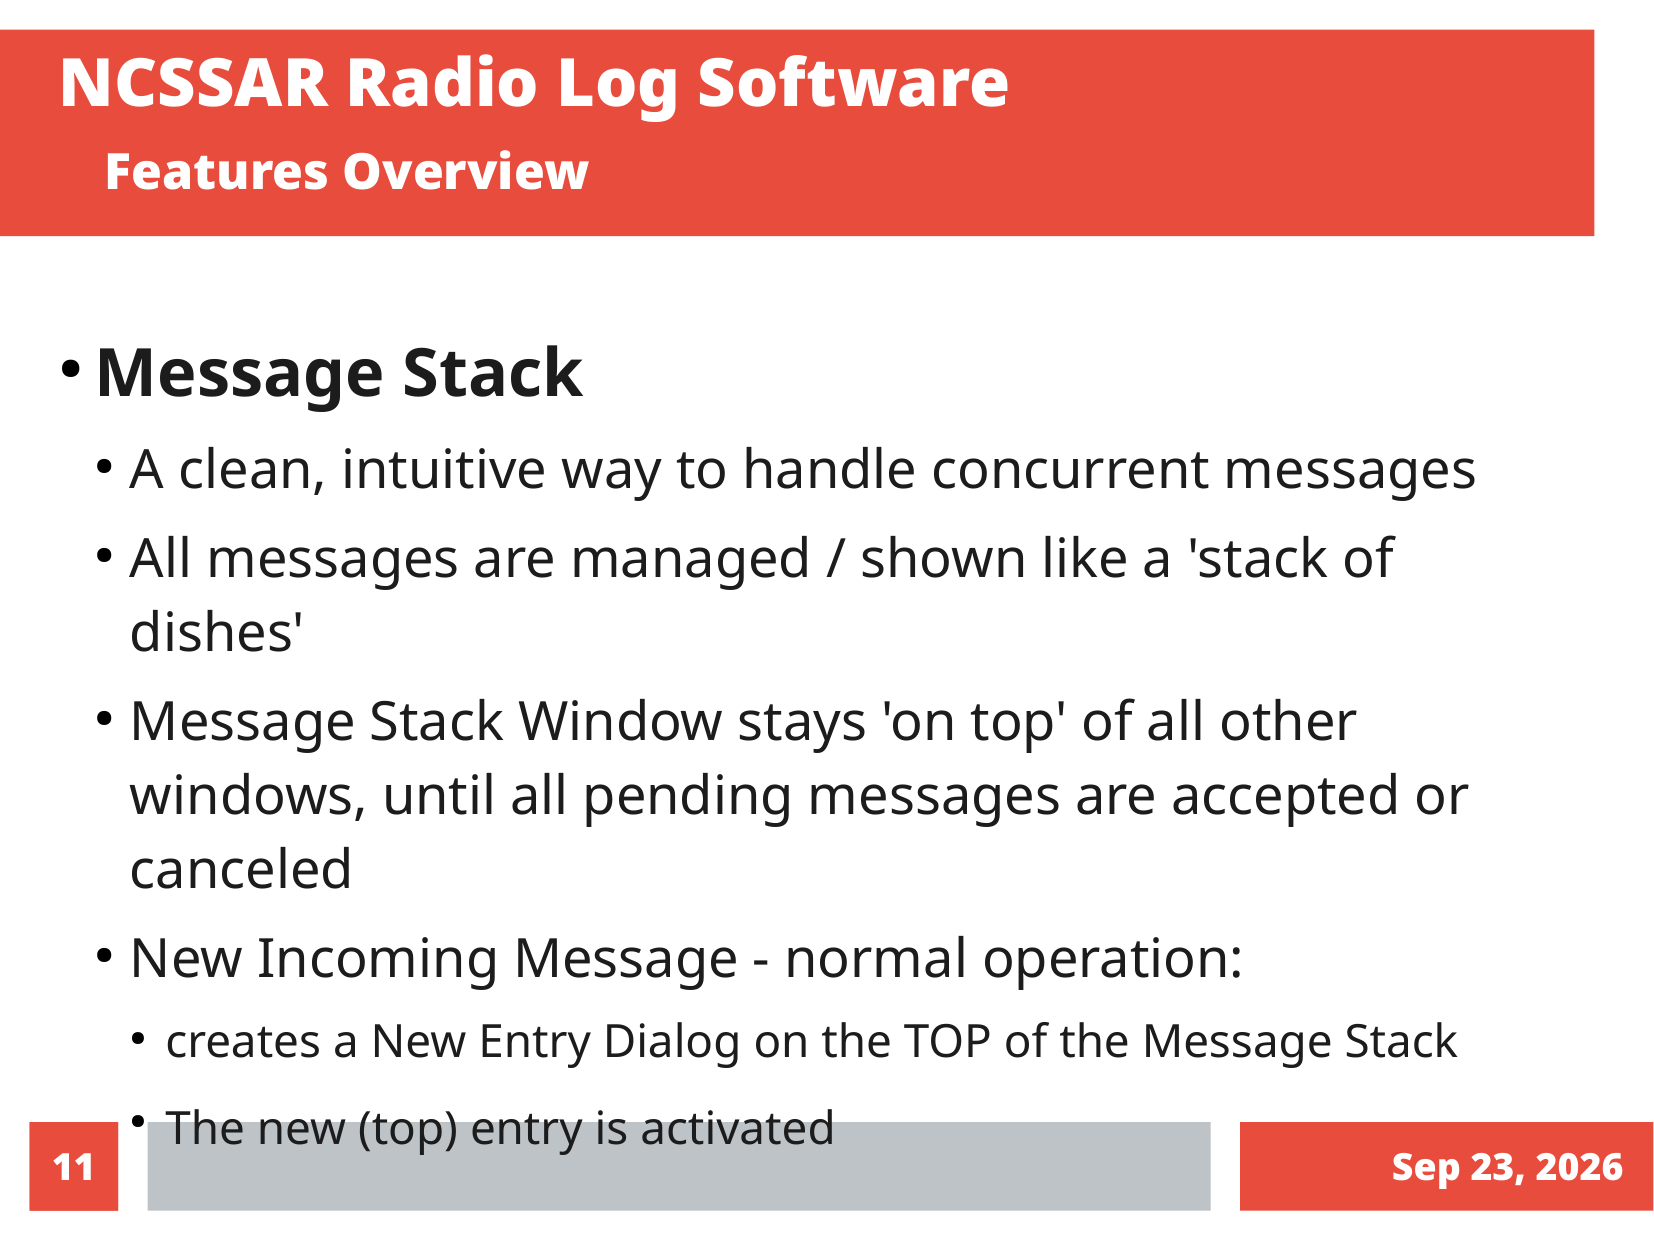

# NCSSAR Radio Log Software Features Overview
Message Stack
A clean, intuitive way to handle concurrent messages
All messages are managed / shown like a 'stack of dishes'
Message Stack Window stays 'on top' of all other windows, until all pending messages are accepted or canceled
New Incoming Message - normal operation:
creates a New Entry Dialog on the TOP of the Message Stack
The new (top) entry is activated
11